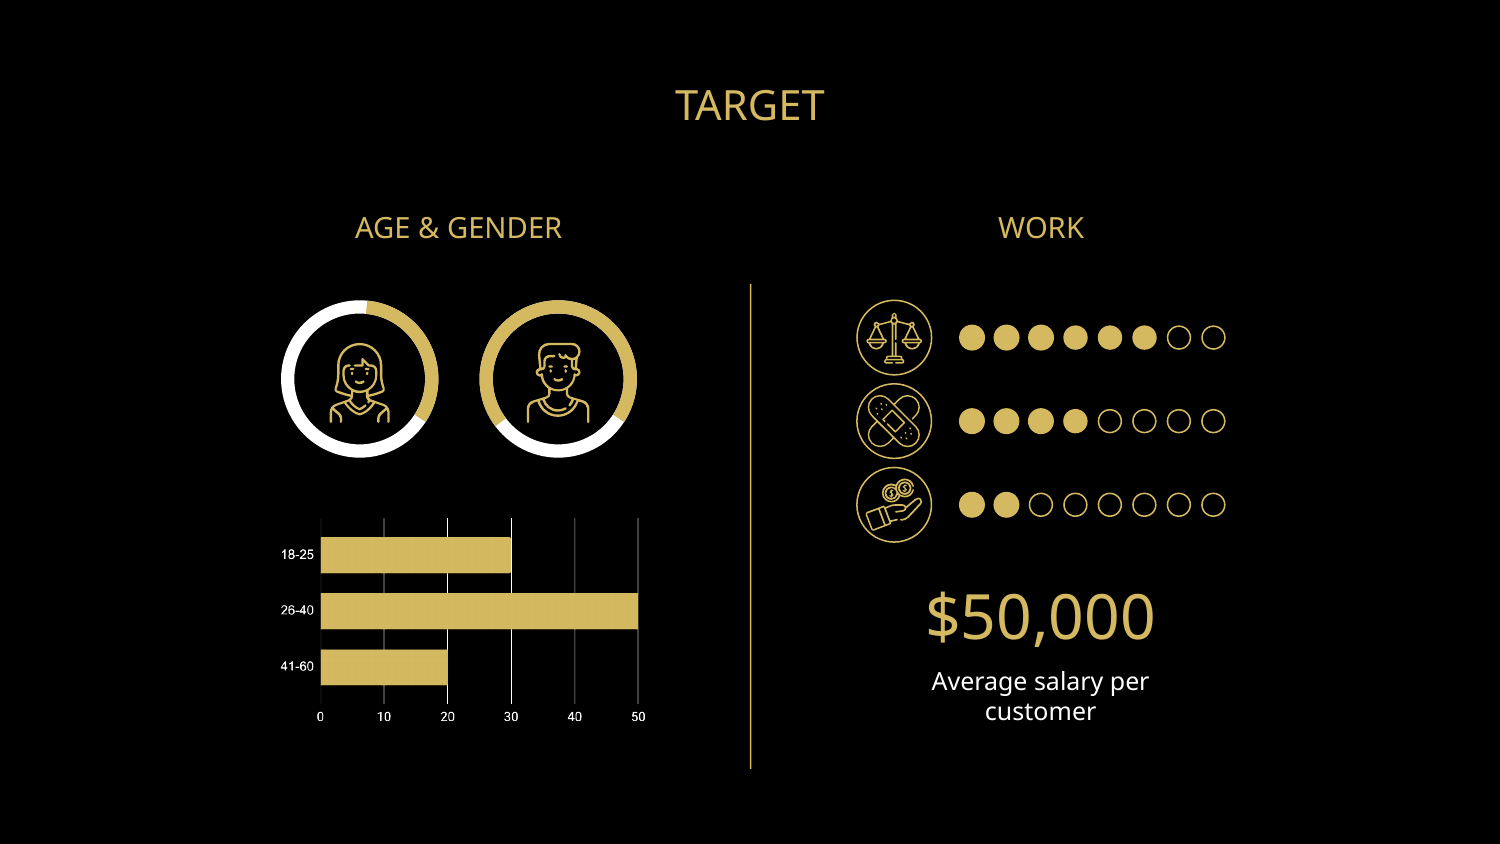

# TARGET
AGE & GENDER
WORK
$50,000
Average salary per customer